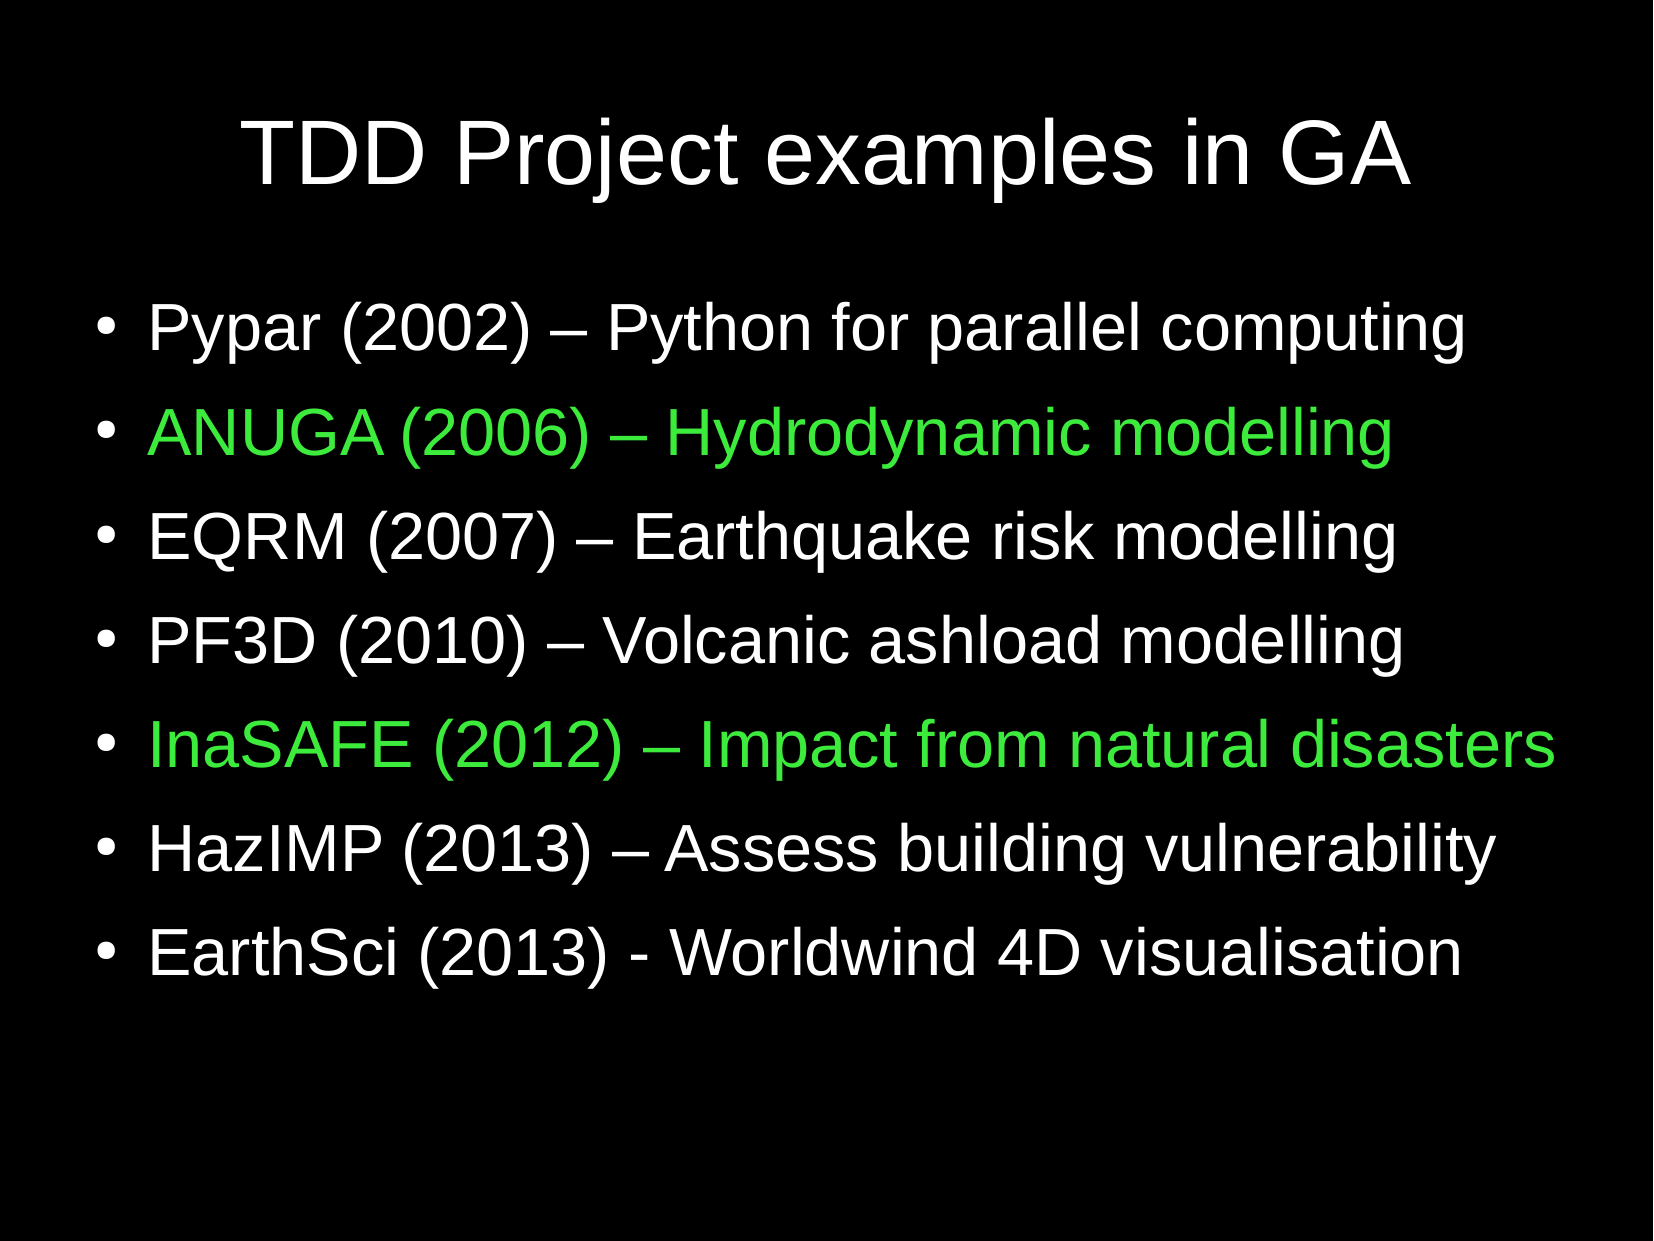

# TDD Project examples in GA
Pypar (2002) – Python for parallel computing
ANUGA (2006) – Hydrodynamic modelling
EQRM (2007) – Earthquake risk modelling
PF3D (2010) – Volcanic ashload modelling
InaSAFE (2012) – Impact from natural disasters
HazIMP (2013) – Assess building vulnerability
EarthSci (2013) - Worldwind 4D visualisation